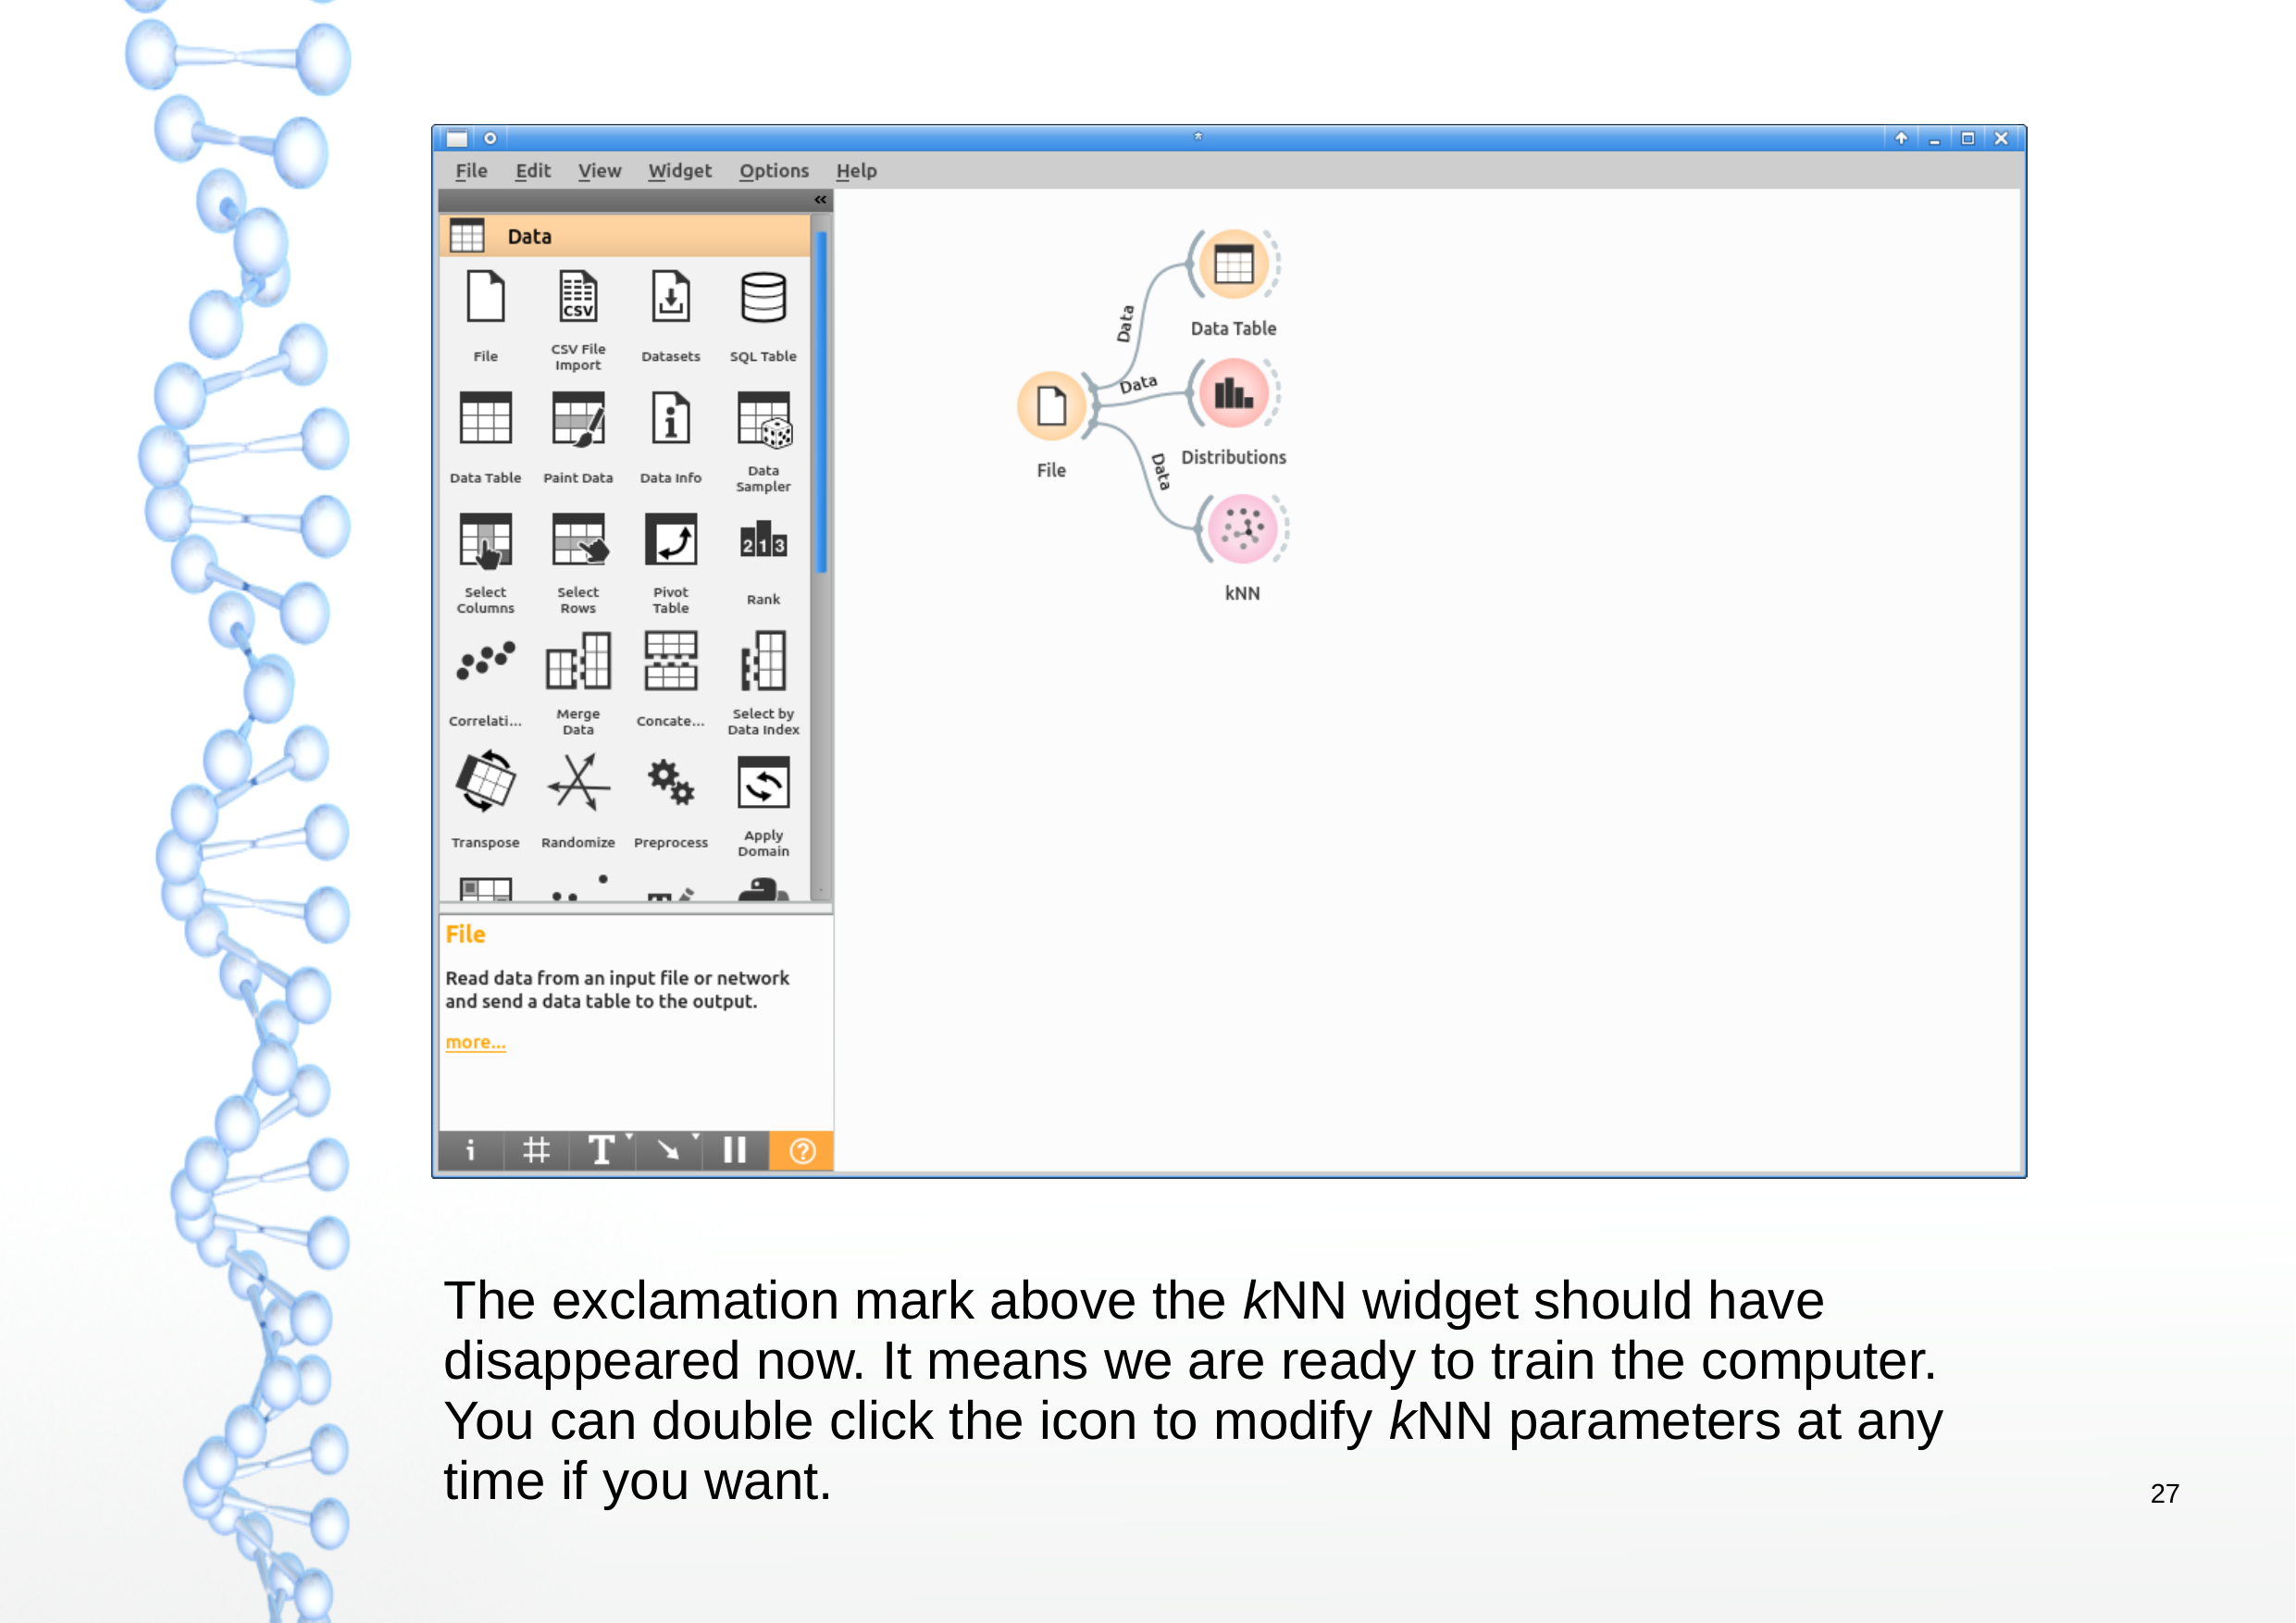

The exclamation mark above the kNN widget should have disappeared now. It means we are ready to train the computer. You can double click the icon to modify kNN parameters at any time if you want.
27